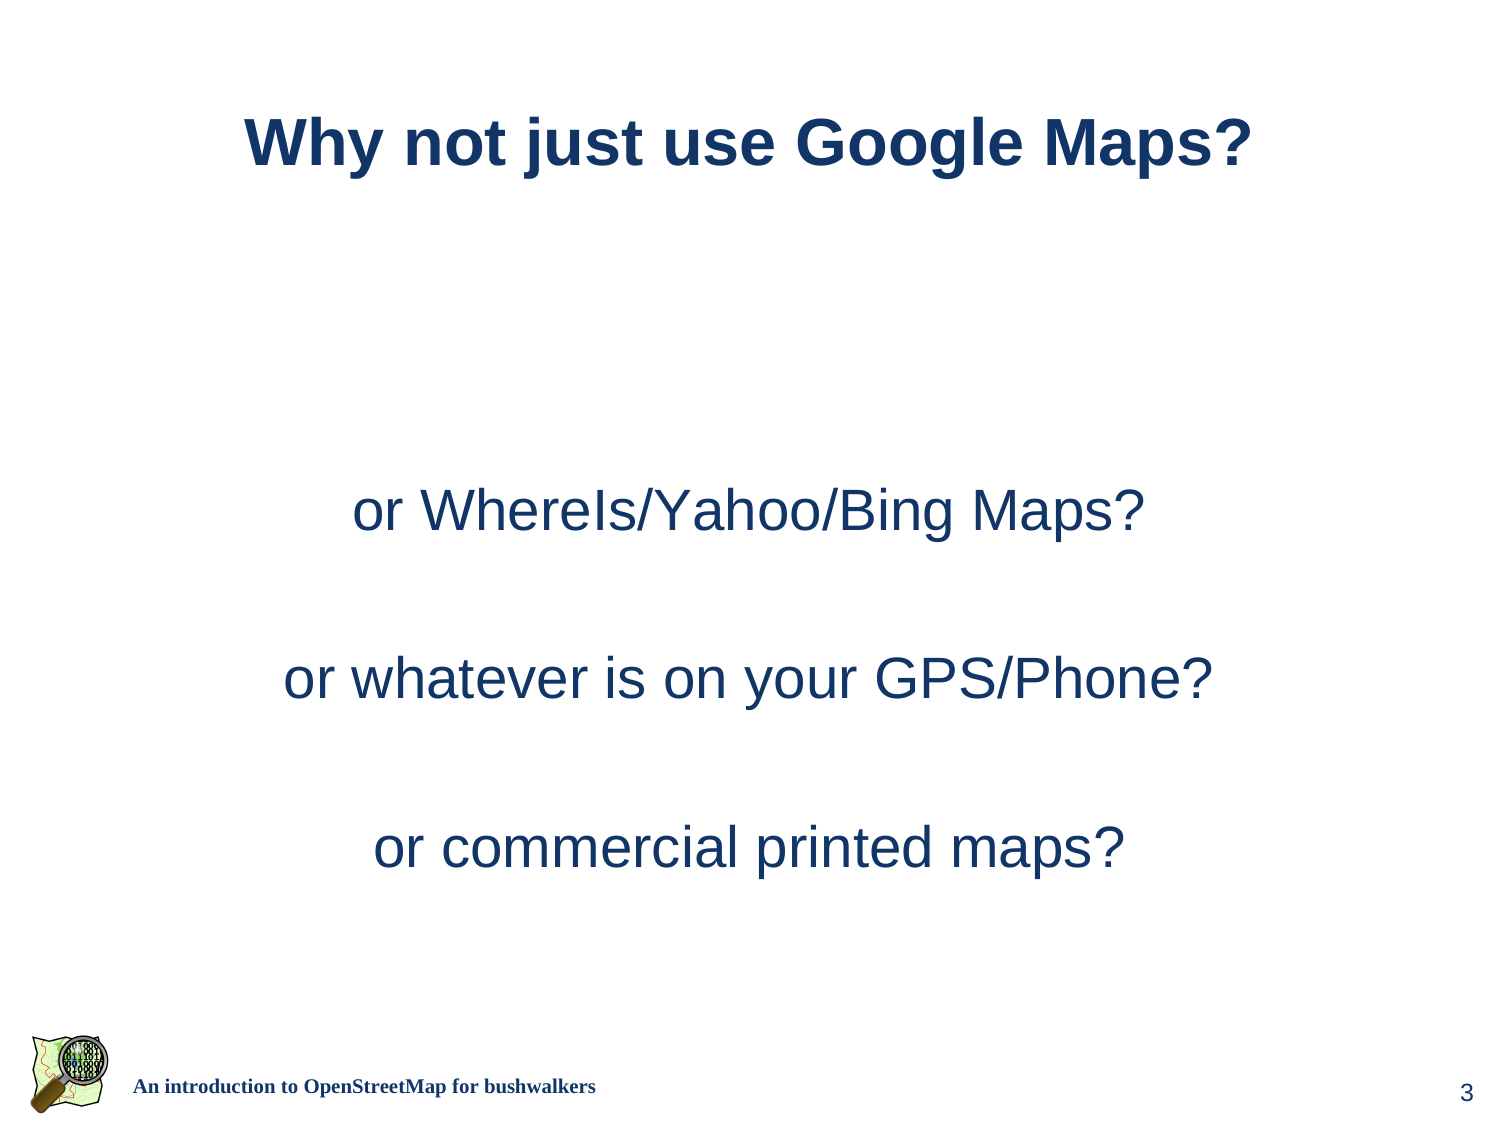

# Why not just use Google Maps?
or WhereIs/Yahoo/Bing Maps?
or whatever is on your GPS/Phone?
or commercial printed maps?